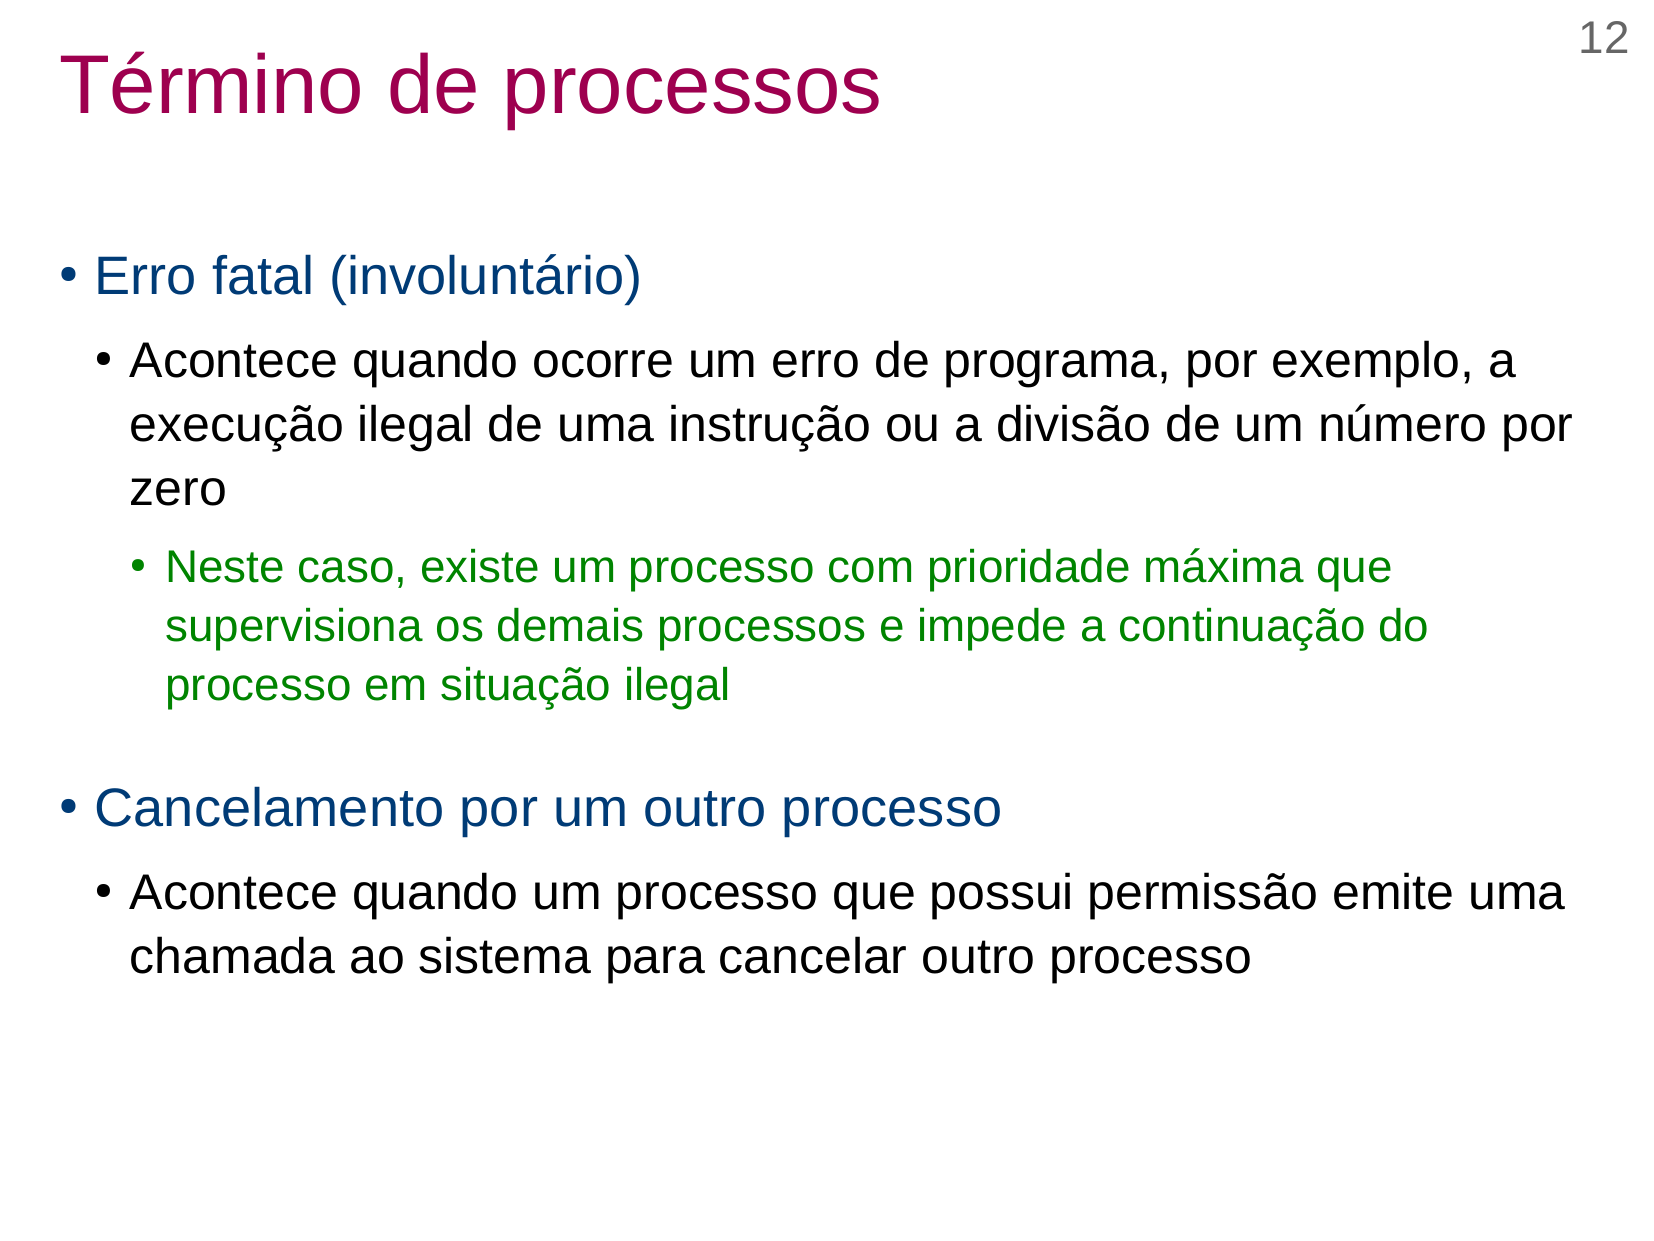

12
# Término de processos
Erro fatal (involuntário)
Acontece quando ocorre um erro de programa, por exemplo, a execução ilegal de uma instrução ou a divisão de um número por zero
Neste caso, existe um processo com prioridade máxima que supervisiona os demais processos e impede a continuação do processo em situação ilegal
Cancelamento por um outro processo
Acontece quando um processo que possui permissão emite uma chamada ao sistema para cancelar outro processo